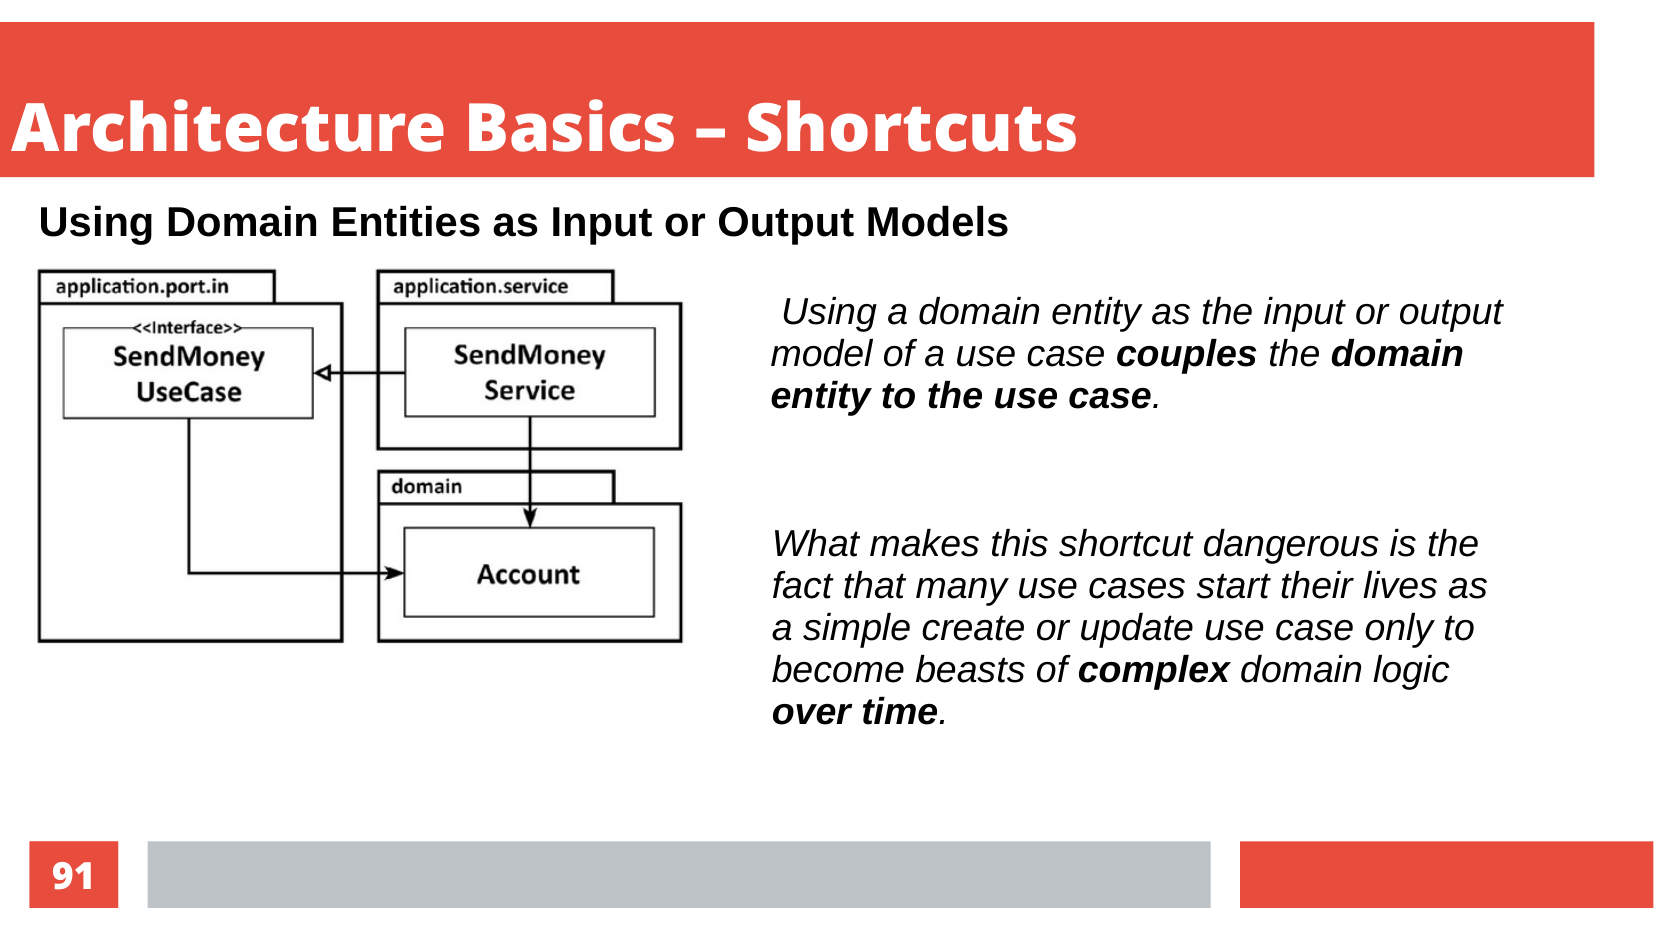

# Architecture Basics – Shortcuts
Using Domain Entities as Input or Output Models
 Using a domain entity as the input or output model of a use case couples the domain entity to the use case.
What makes this shortcut dangerous is the fact that many use cases start their lives as a simple create or update use case only to become beasts of complex domain logic over time.
91